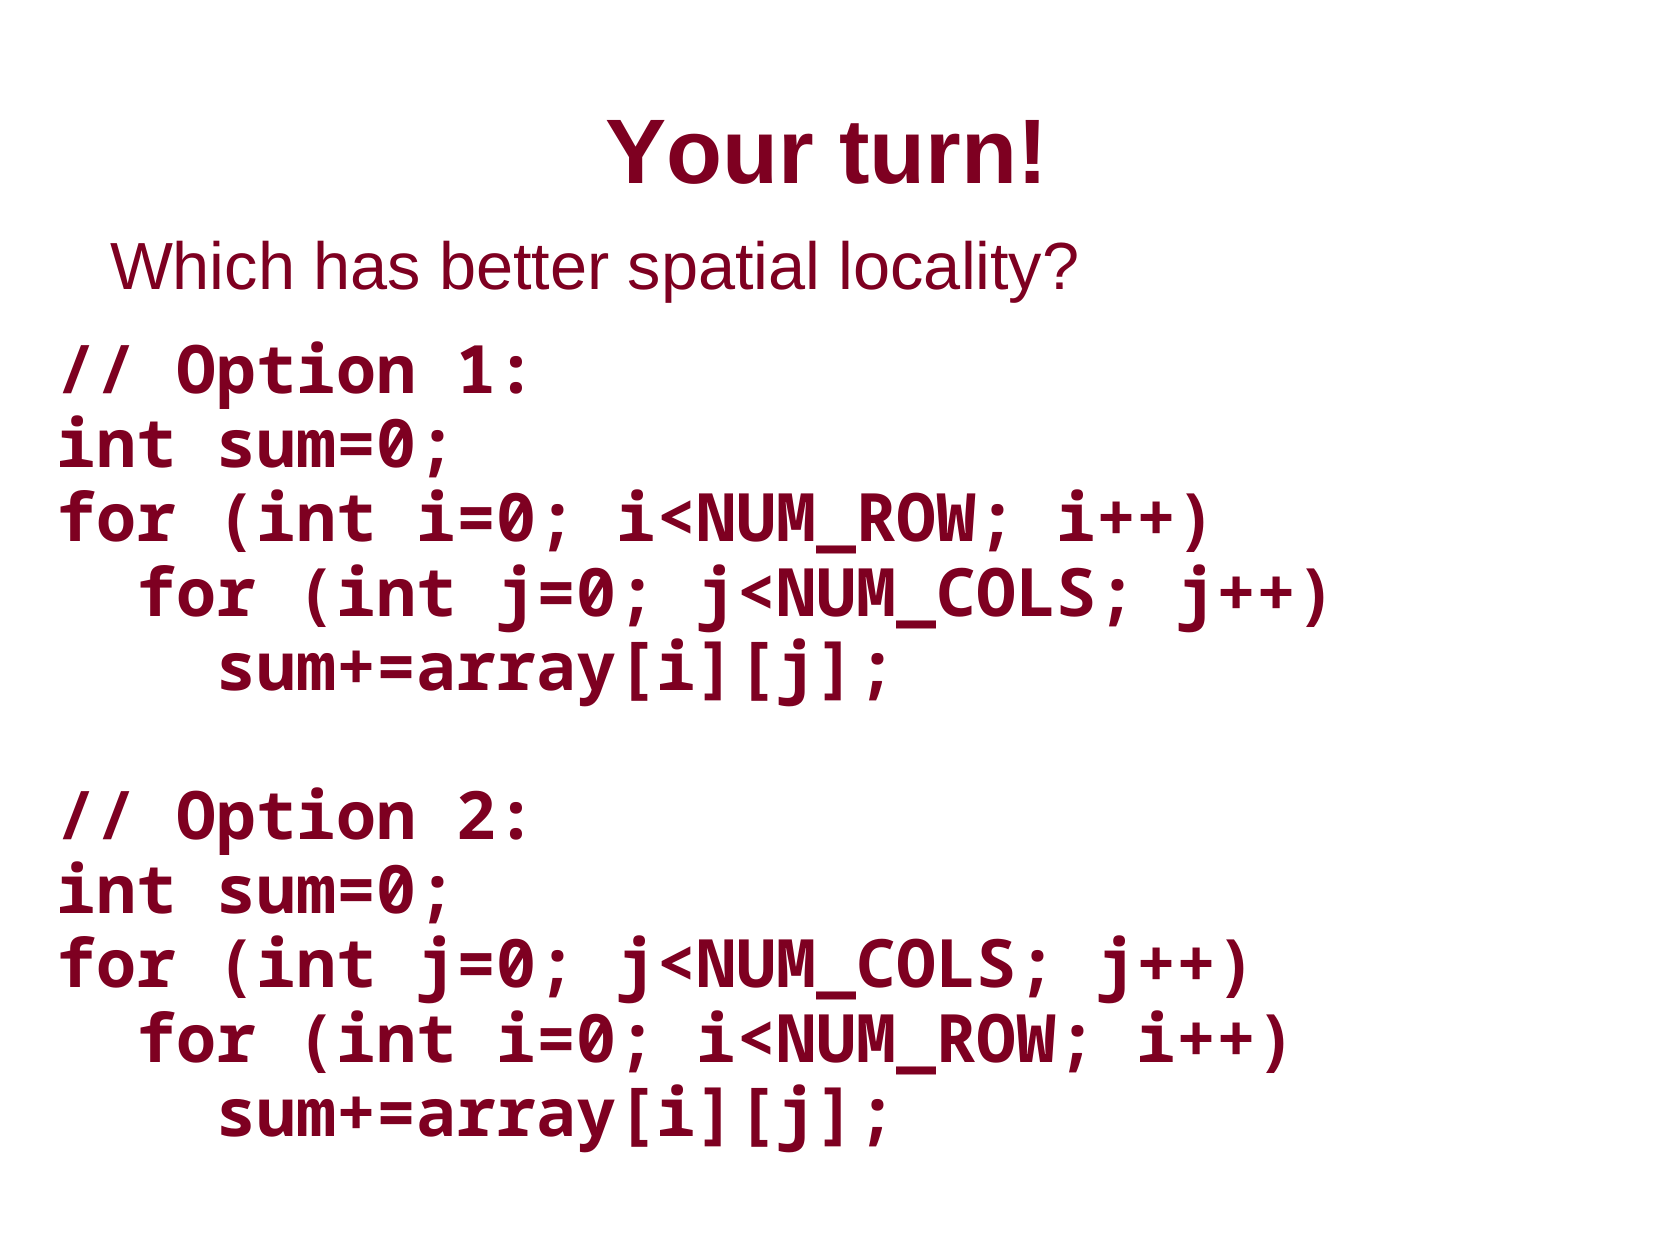

# Your turn!
Which has better spatial locality?
// Option 1:
int sum=0;
for (int i=0; i<NUM_ROW; i++)
 for (int j=0; j<NUM_COLS; j++)
 sum+=array[i][j];
// Option 2:
int sum=0;
for (int j=0; j<NUM_COLS; j++)
 for (int i=0; i<NUM_ROW; i++)
 sum+=array[i][j];